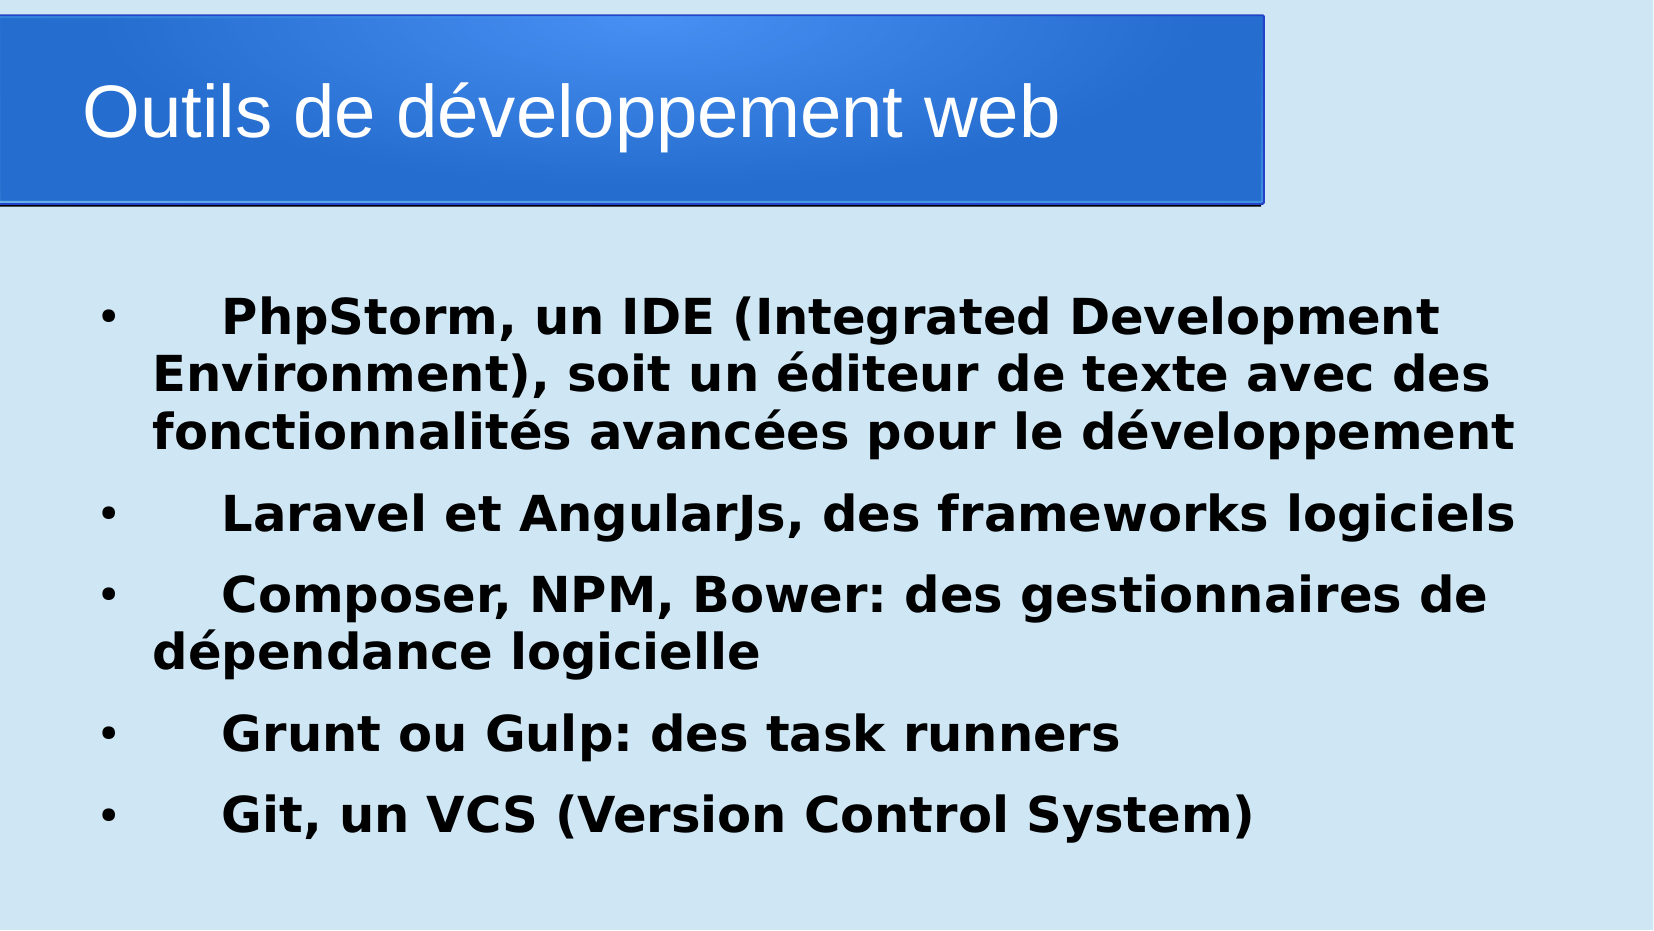

# Outils de développement web
 PhpStorm, un IDE (Integrated Development Environment), soit un éditeur de texte avec des fonctionnalités avancées pour le développement
 Laravel et AngularJs, des frameworks logiciels
 Composer, NPM, Bower: des gestionnaires de dépendance logicielle
 Grunt ou Gulp: des task runners
 Git, un VCS (Version Control System)